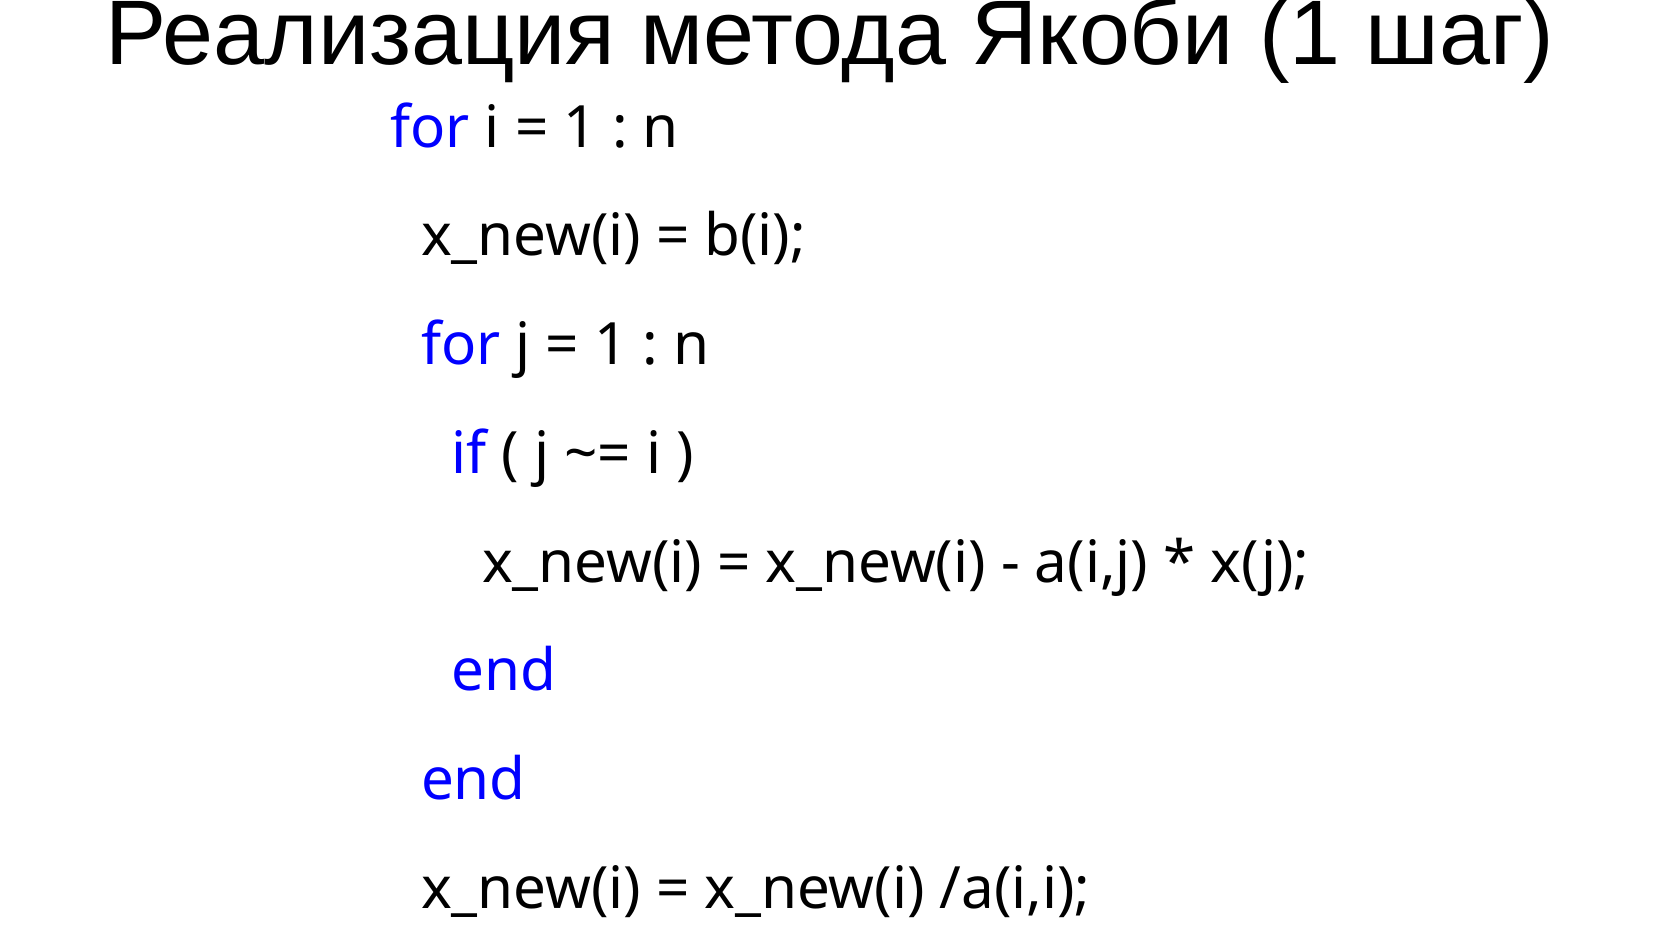

# Реализация метода Якоби (1 шаг)
 for i = 1 : n
 x_new(i) = b(i);
 for j = 1 : n
 if ( j ~= i )
 x_new(i) = x_new(i) - a(i,j) * x(j);
 end
 end
 x_new(i) = x_new(i) /a(i,i);
 end